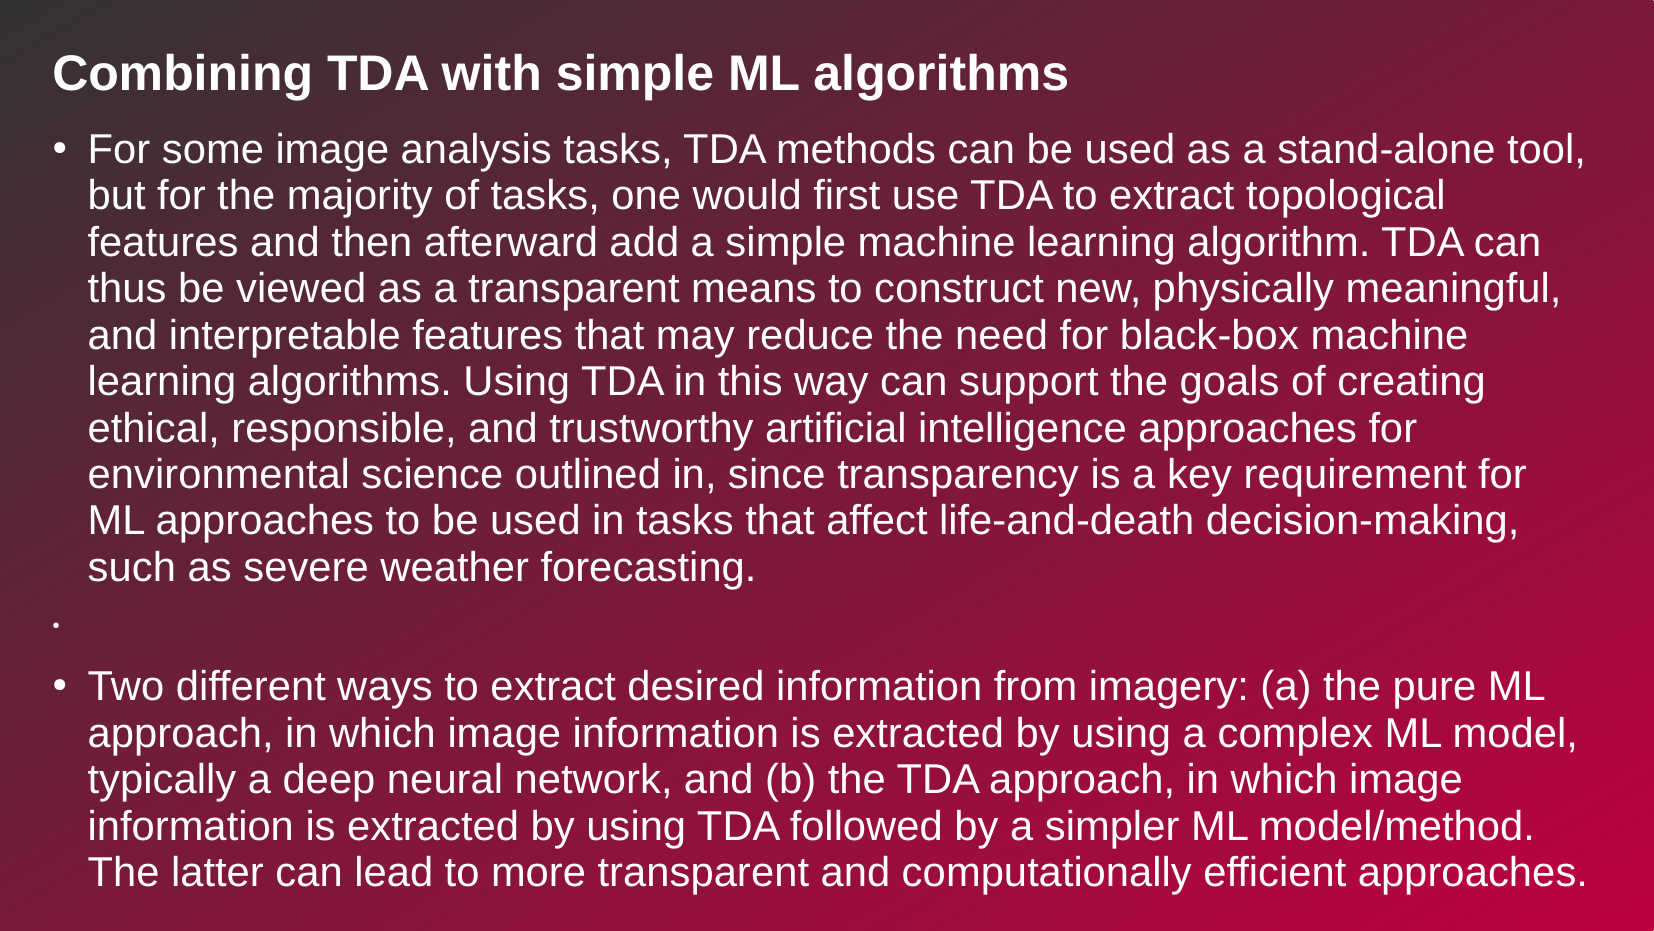

Combining TDA with simple ML algorithms
For some image analysis tasks, TDA methods can be used as a stand-alone tool, but for the majority of tasks, one would first use TDA to extract topological features and then afterward add a simple machine learning algorithm. TDA can thus be viewed as a transparent means to construct new, physically meaningful, and interpretable features that may reduce the need for black-box machine learning algorithms. Using TDA in this way can support the goals of creating ethical, responsible, and trustworthy artificial intelligence approaches for environmental science outlined in, since transparency is a key requirement for ML approaches to be used in tasks that affect life-and-death decision-making, such as severe weather forecasting.
Two different ways to extract desired information from imagery: (a) the pure ML approach, in which image information is extracted by using a complex ML model, typically a deep neural network, and (b) the TDA approach, in which image information is extracted by using TDA followed by a simpler ML model/method. The latter can lead to more transparent and computationally efficient approaches.